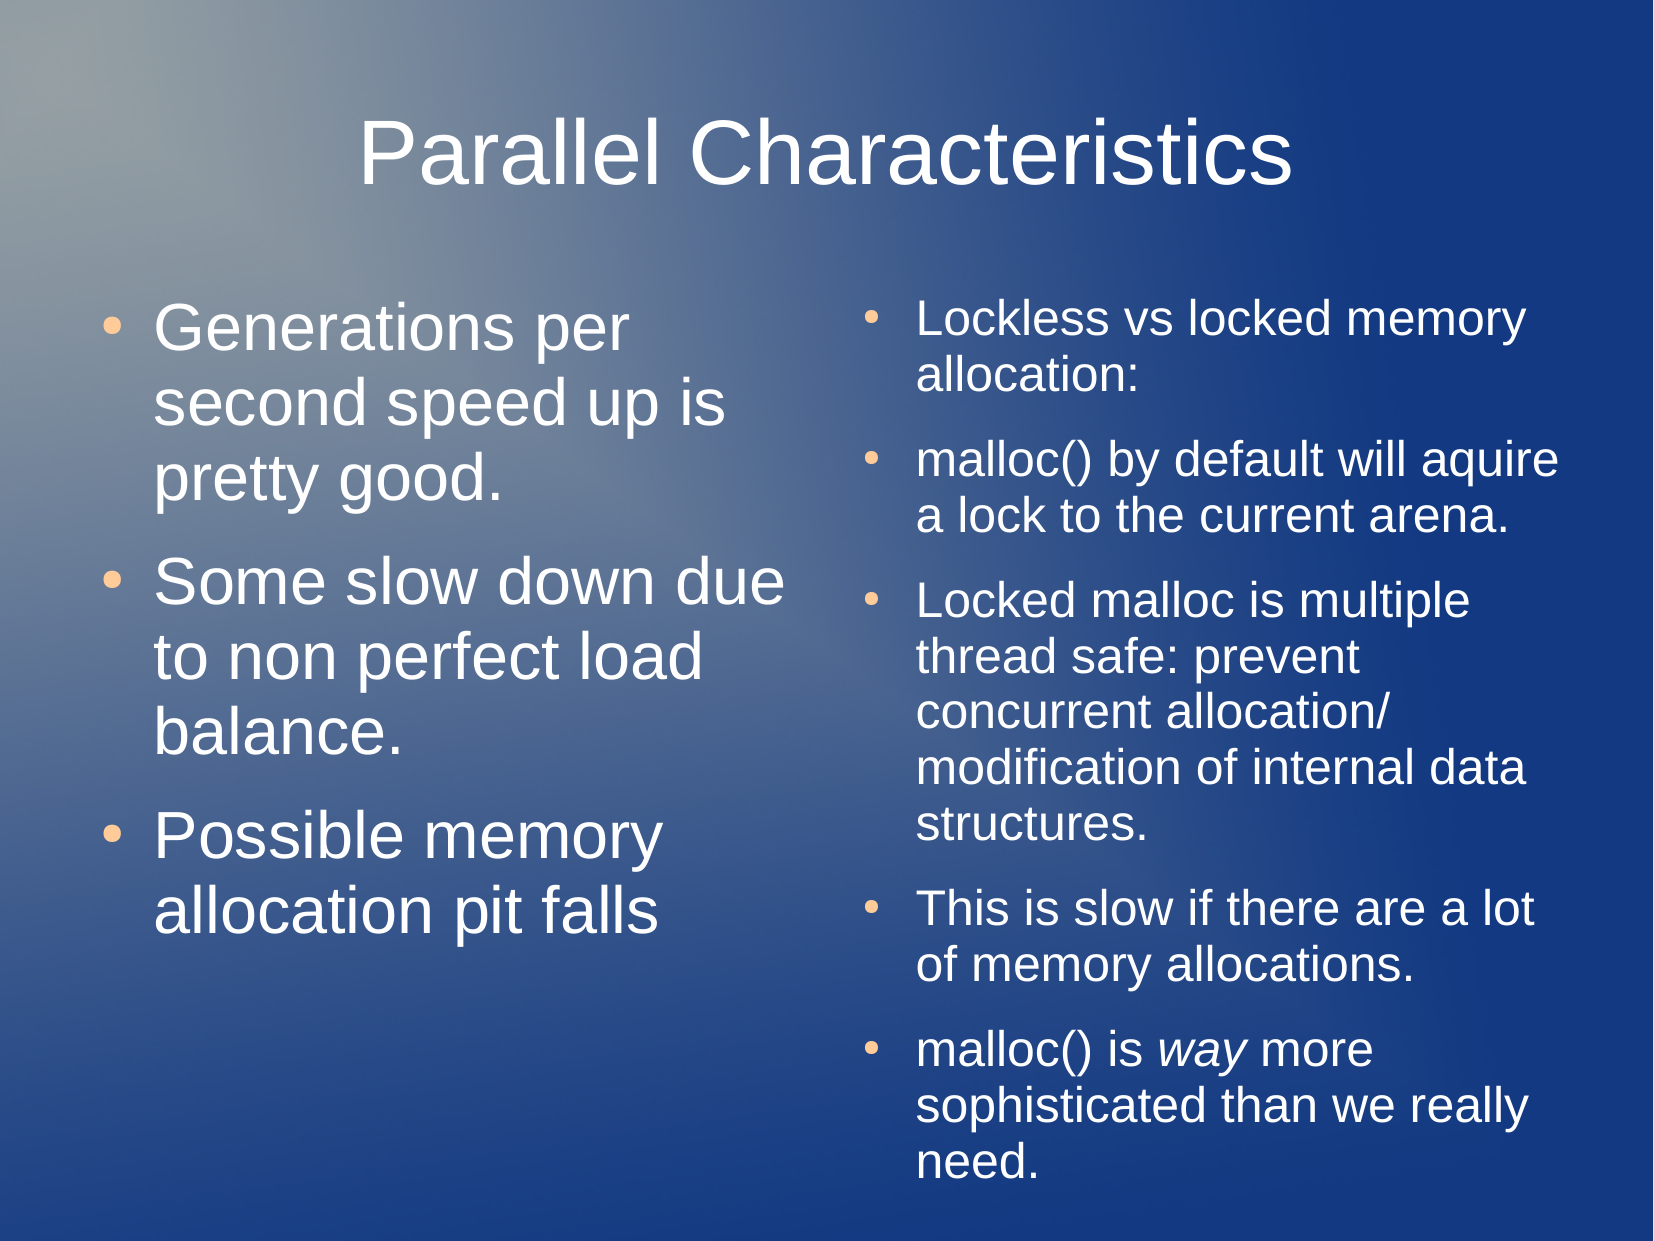

# Parallel Characteristics
Generations per second speed up is pretty good.
Some slow down due to non perfect load balance.
Possible memory allocation pit falls
Lockless vs locked memory allocation:
malloc() by default will aquire a lock to the current arena.
Locked malloc is multiple thread safe: prevent concurrent allocation/ modification of internal data structures.
This is slow if there are a lot of memory allocations.
malloc() is way more sophisticated than we really need.